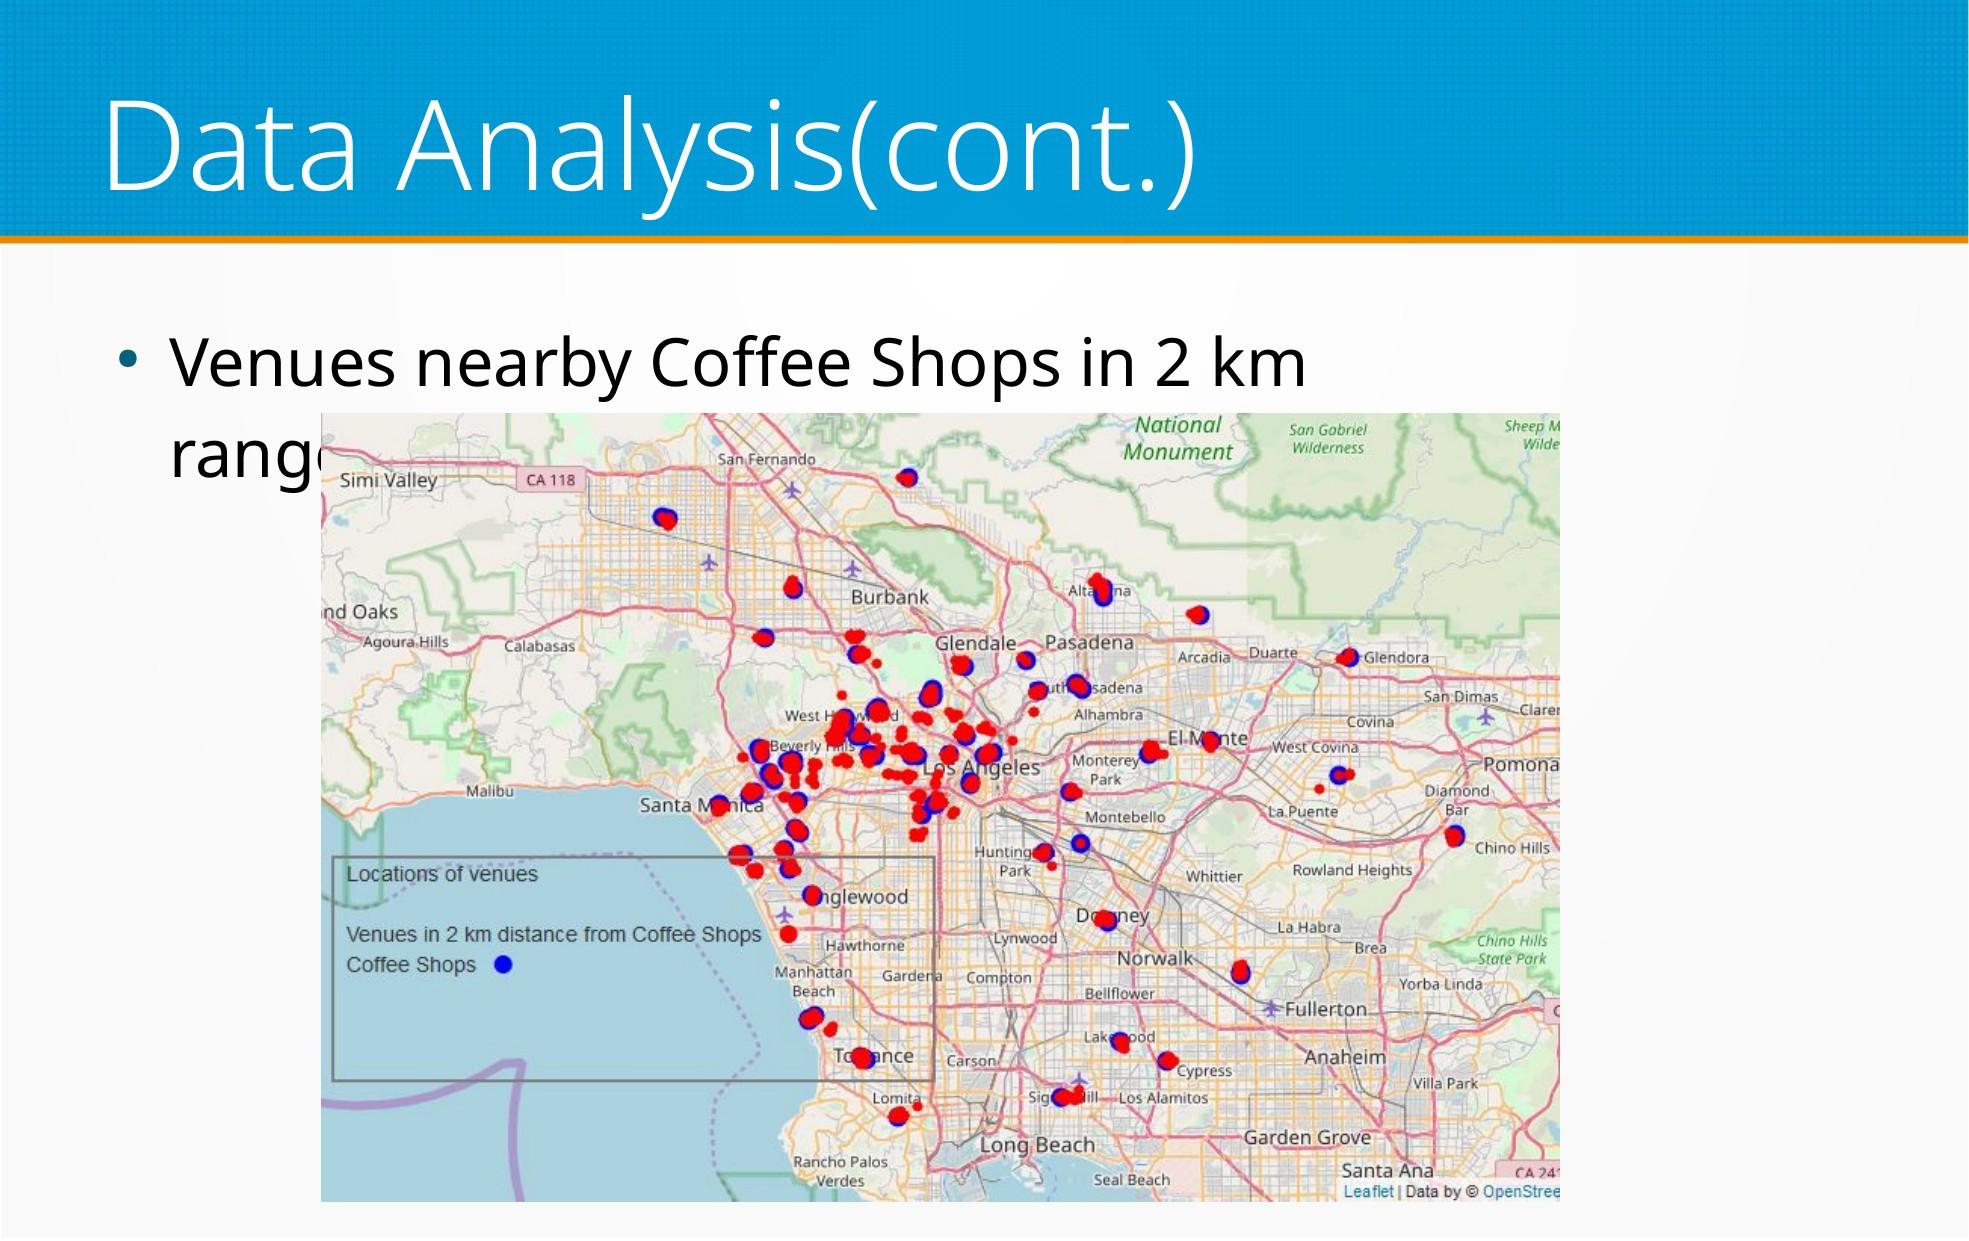

Data Analysis(cont.)
# Venues nearby Coffee Shops in 2 km range